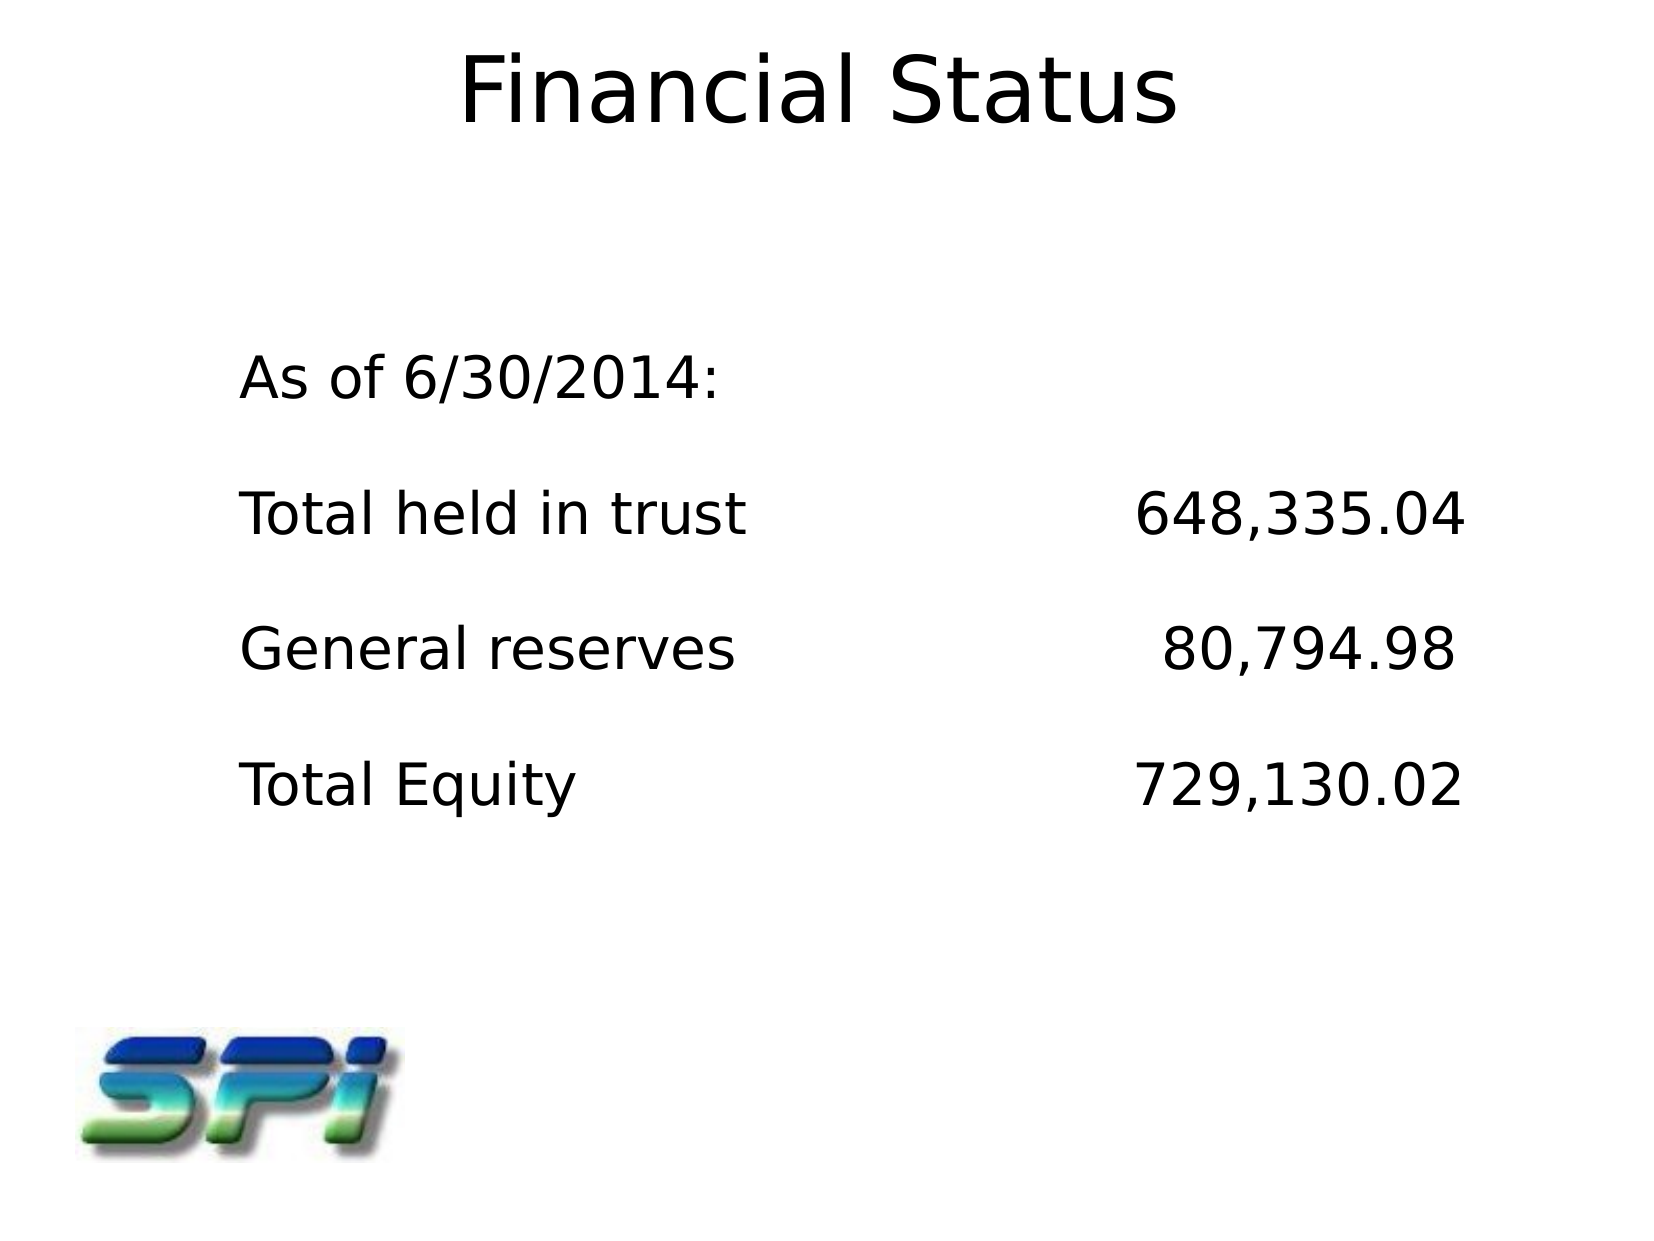

# Financial Status
As of 6/30/2014:
Total held in trust 648,335.04
General reserves 80,794.98
Total Equity 729,130.02